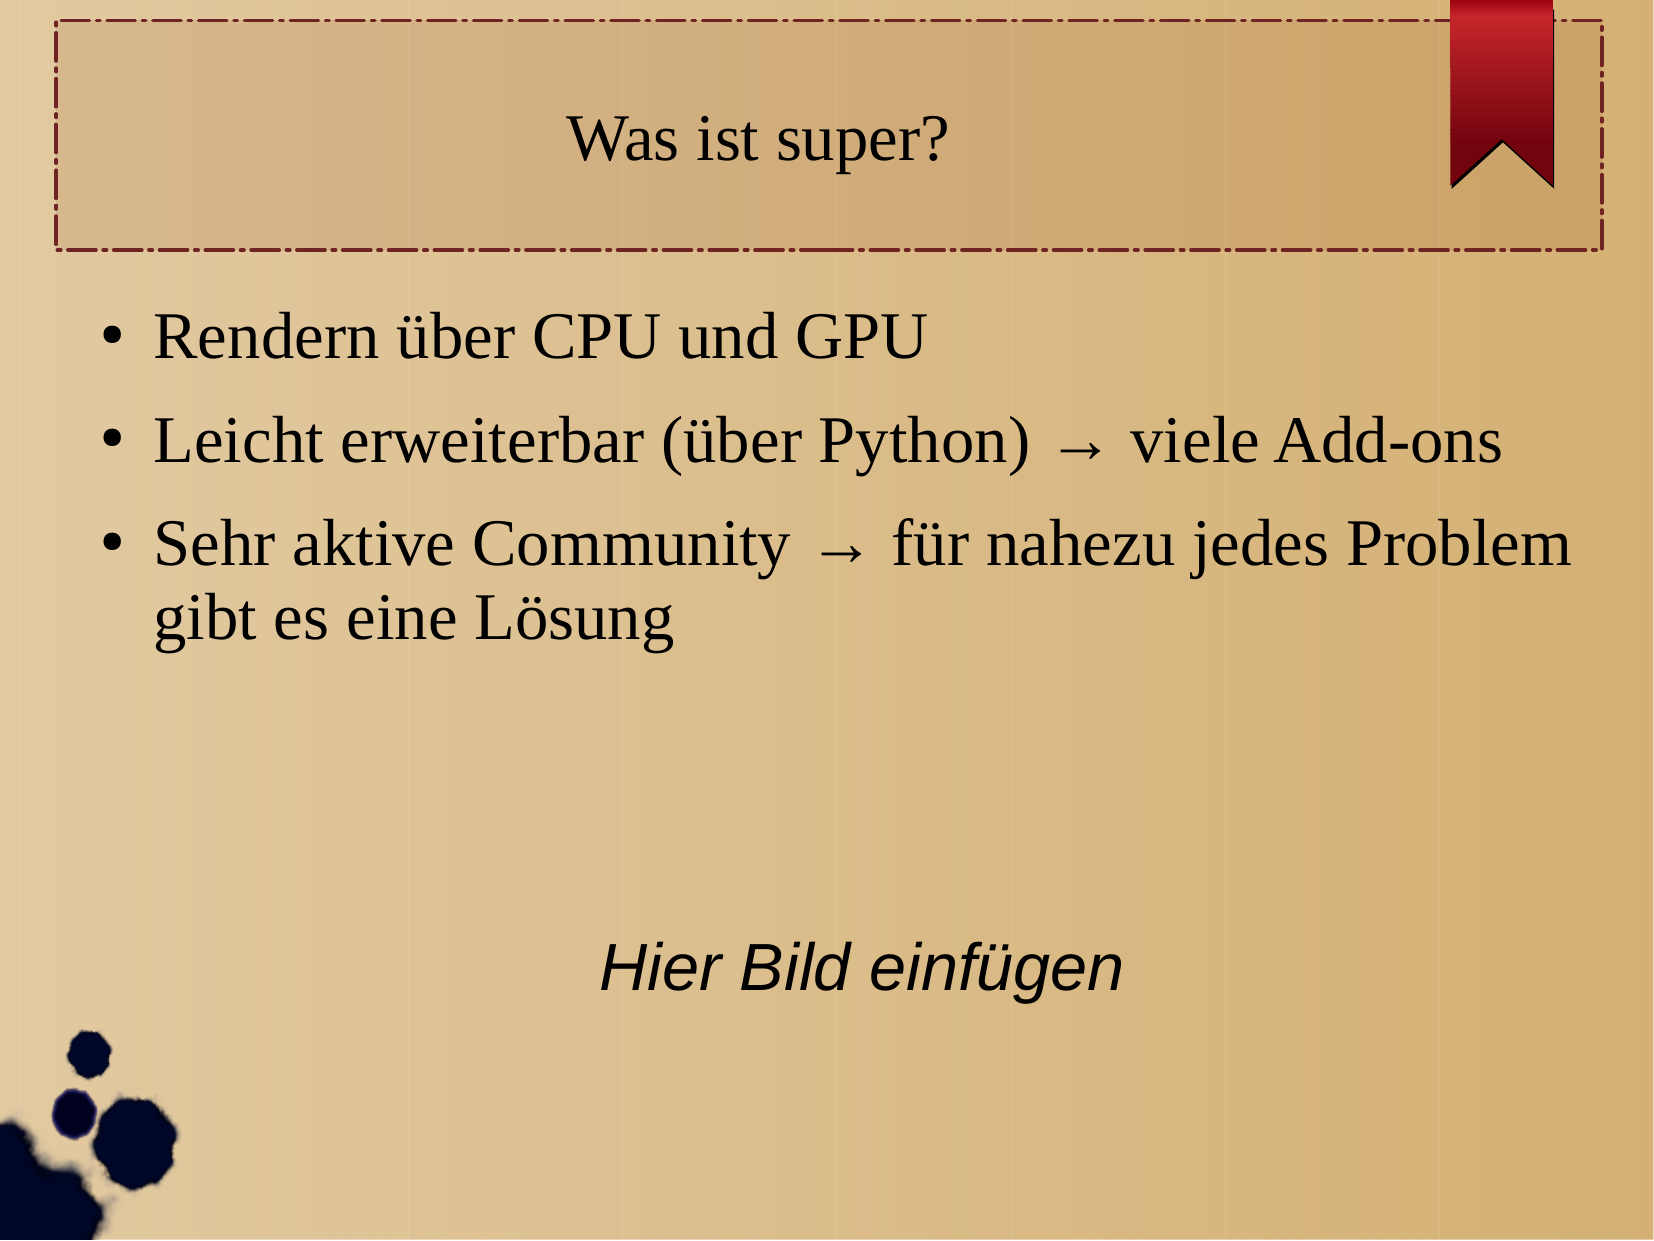

# Was ist super?
Rendern über CPU und GPU
Leicht erweiterbar (über Python) → viele Add-ons
Sehr aktive Community → für nahezu jedes Problem gibt es eine Lösung
Hier Bild einfügen